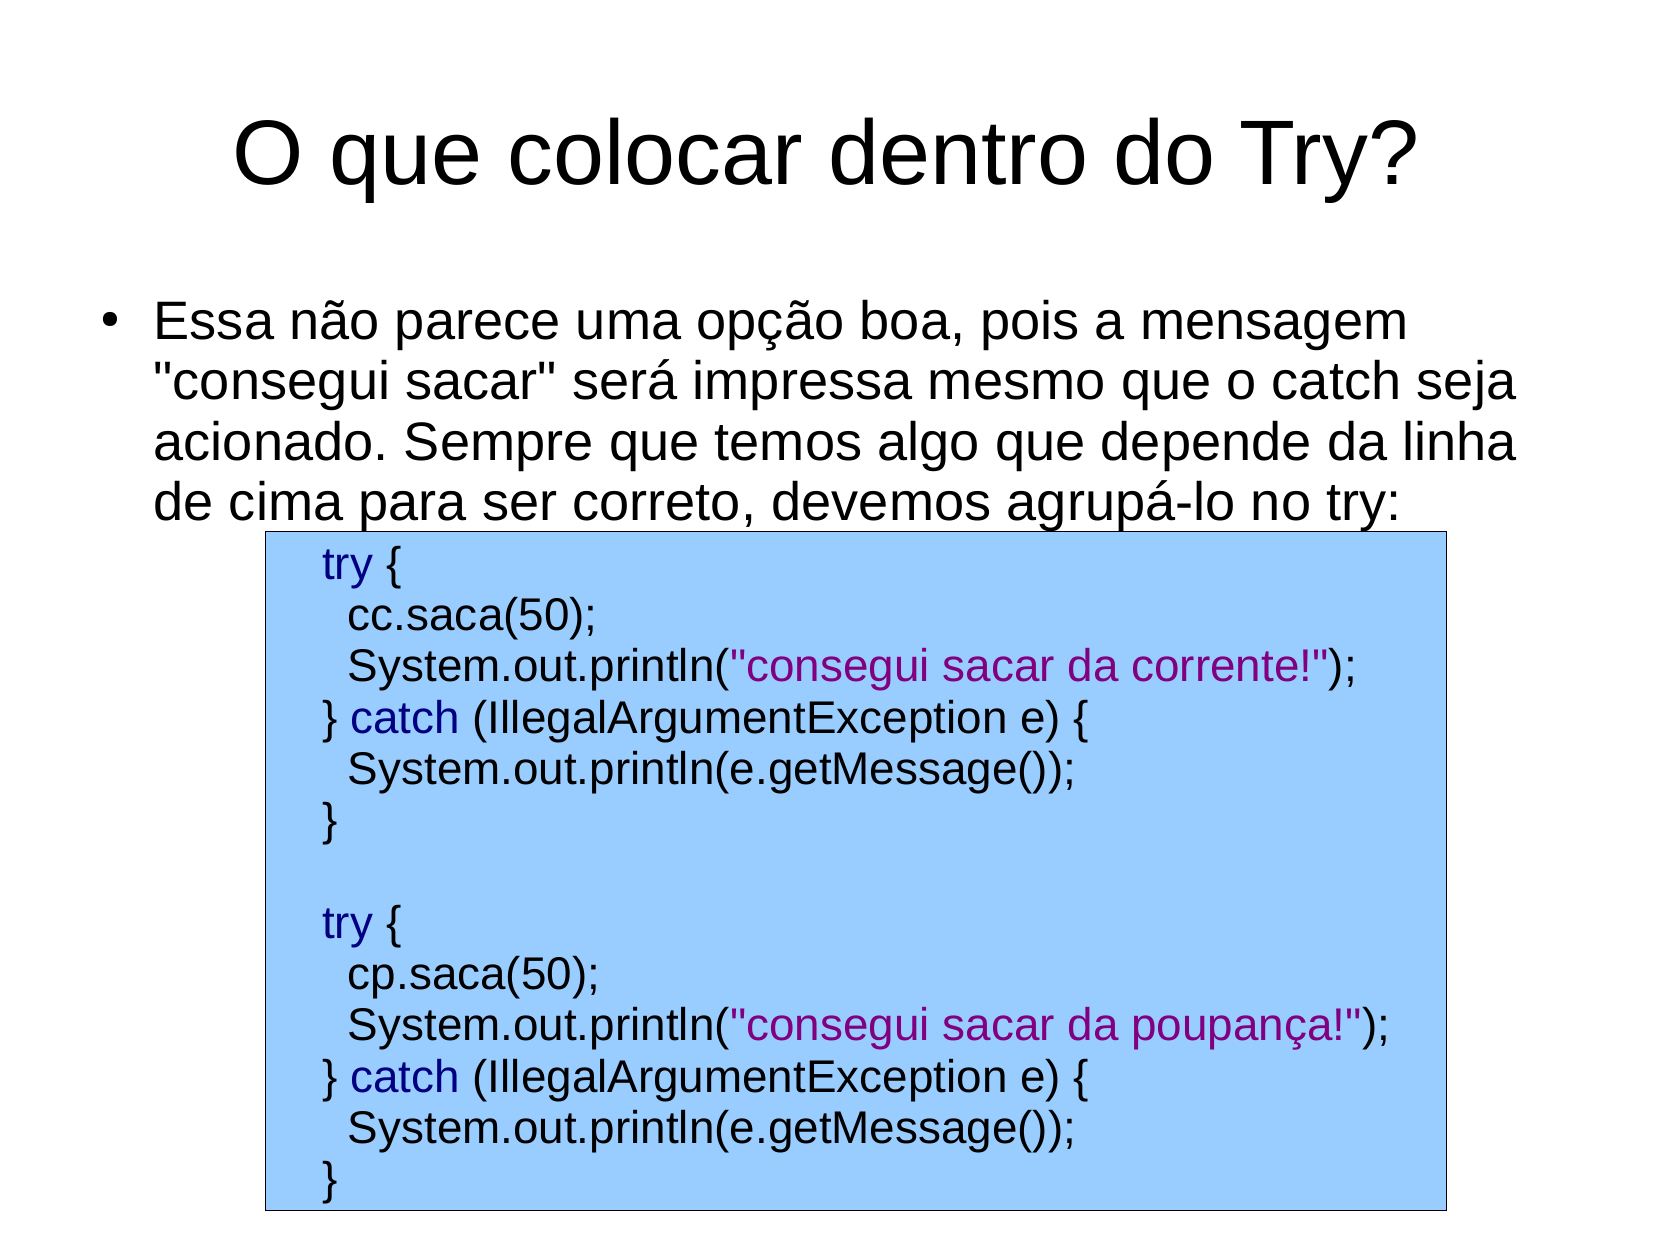

# O que colocar dentro do Try?
Essa não parece uma opção boa, pois a mensagem "consegui sacar" será impressa mesmo que o catch seja acionado. Sempre que temos algo que depende da linha de cima para ser correto, devemos agrupá-lo no try:
try {
 cc.saca(50);
 System.out.println("consegui sacar da corrente!");
} catch (IllegalArgumentException e) {
 System.out.println(e.getMessage());
}
try {
 cp.saca(50);
 System.out.println("consegui sacar da poupança!");
} catch (IllegalArgumentException e) {
 System.out.println(e.getMessage());
}